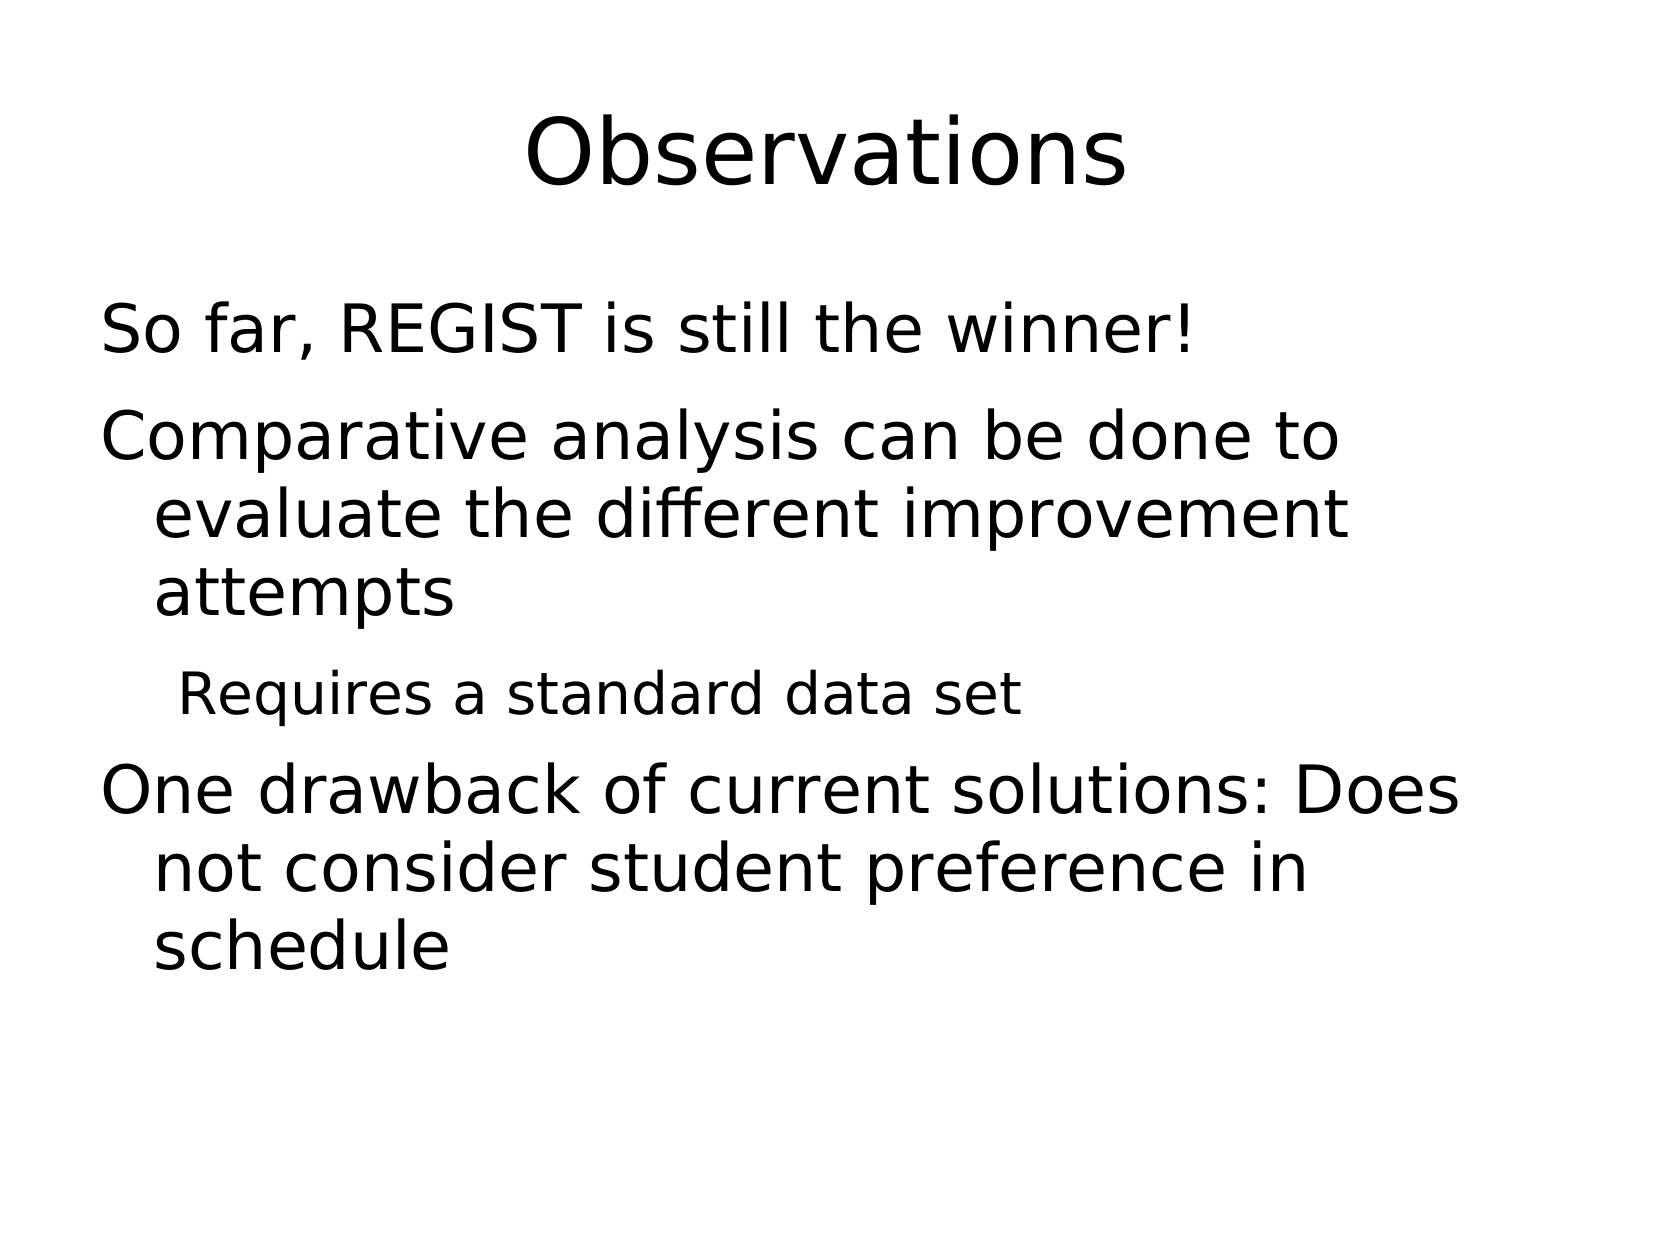

# Observations
So far, REGIST is still the winner!
Comparative analysis can be done to evaluate the different improvement attempts
Requires a standard data set
One drawback of current solutions: Does not consider student preference in schedule